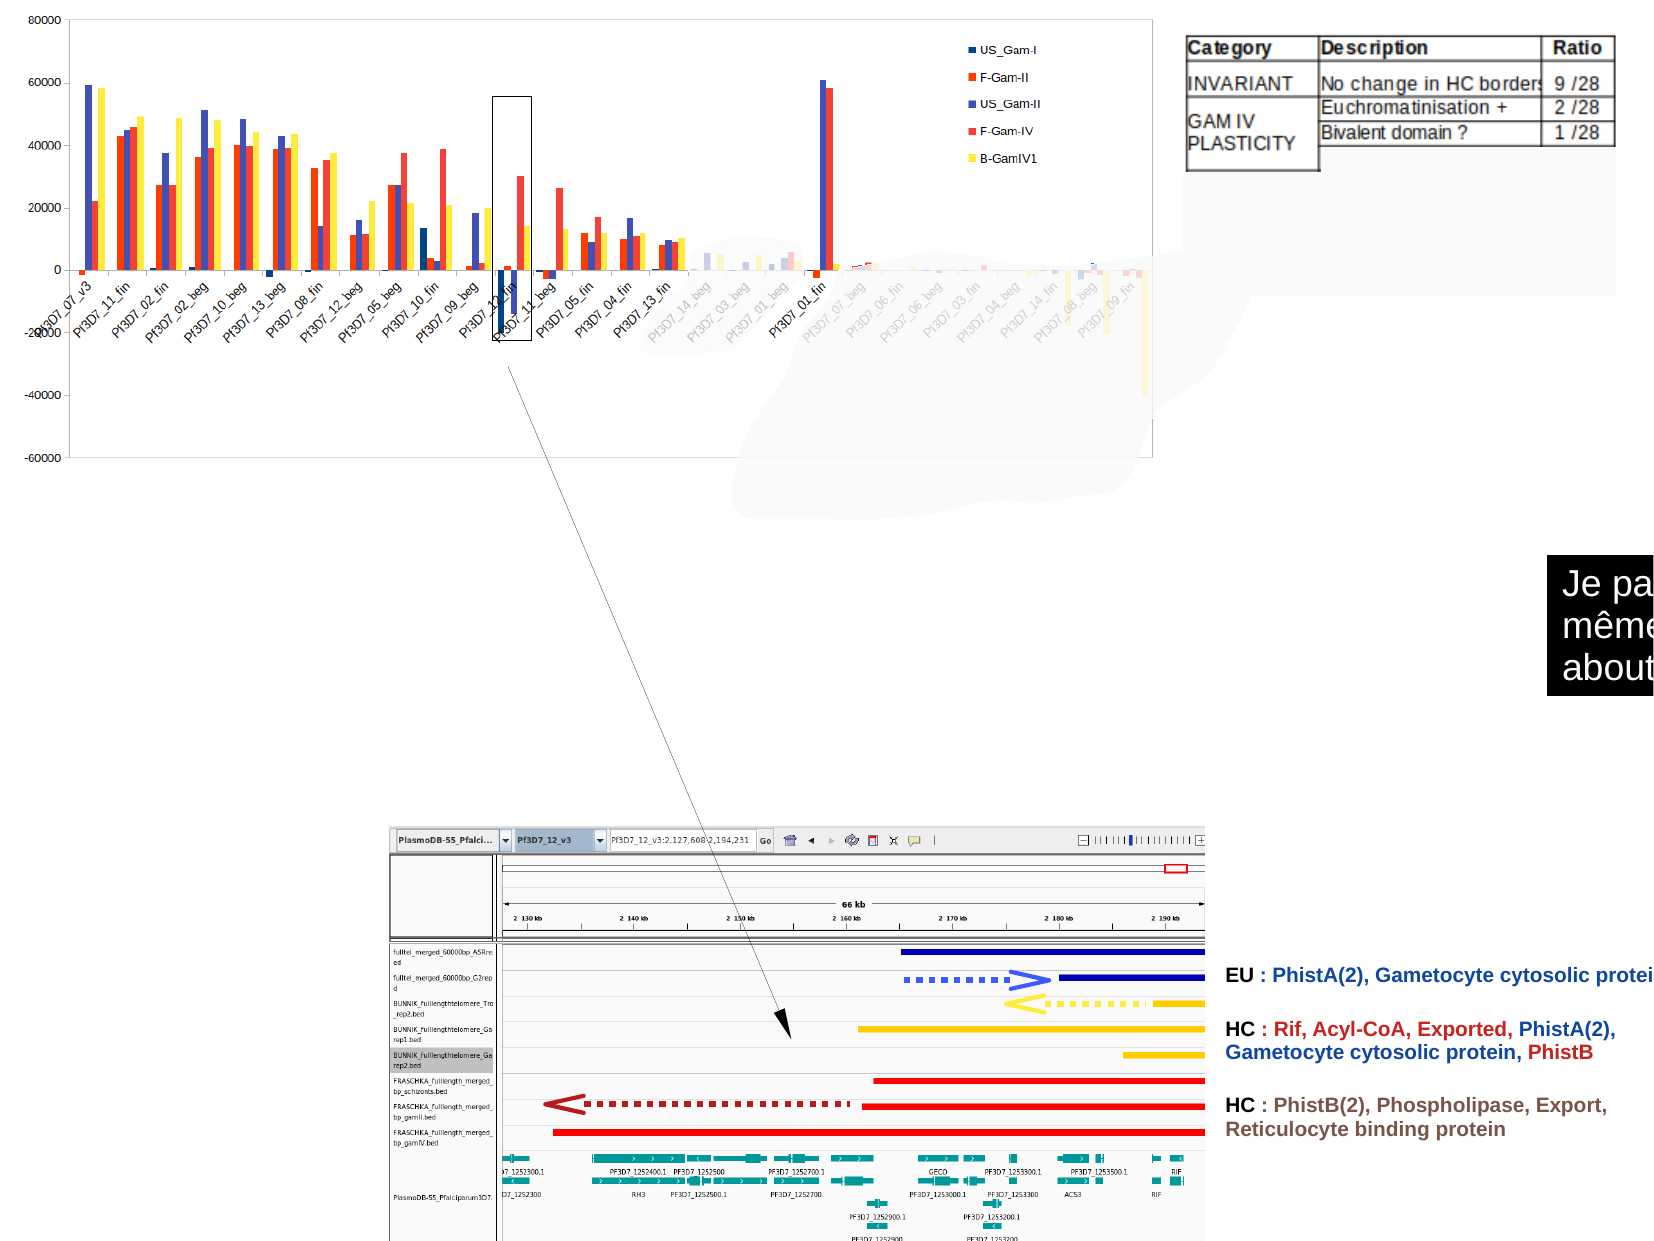

Je parie sur des regions jumelles qui sont HC →
mêmes enchainements de gènes pour
aboutir à un gène spécifiqiue des gametocytes
EU : PhistA(2), Gametocyte cytosolic protein
HC : Rif, Acyl-CoA, Exported, PhistA(2),
Gametocyte cytosolic protein, PhistB
HC : PhistB(2), Phospholipase, Export,
Reticulocyte binding protein